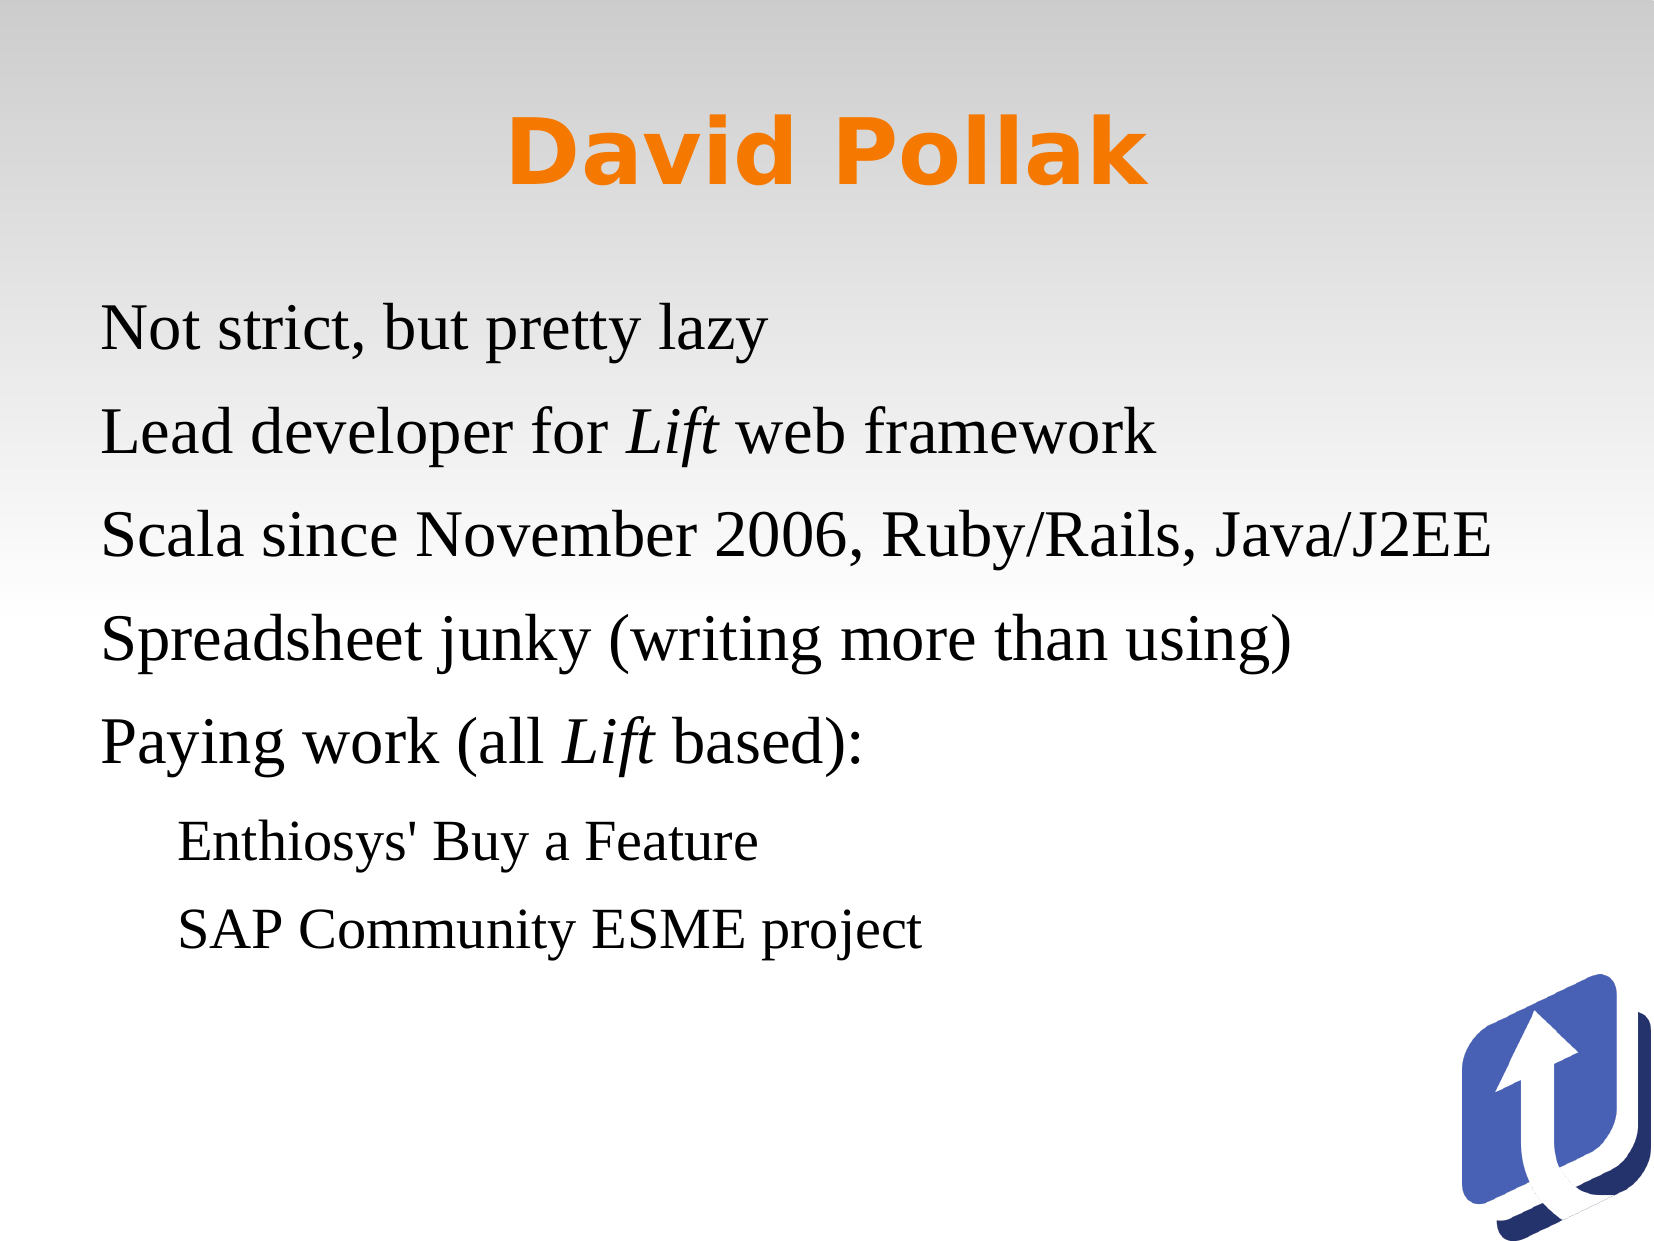

# David Pollak
Not strict, but pretty lazy
Lead developer for Lift web framework
Scala since November 2006, Ruby/Rails, Java/J2EE
Spreadsheet junky (writing more than using)
Paying work (all Lift based):
Enthiosys' Buy a Feature
SAP Community ESME project